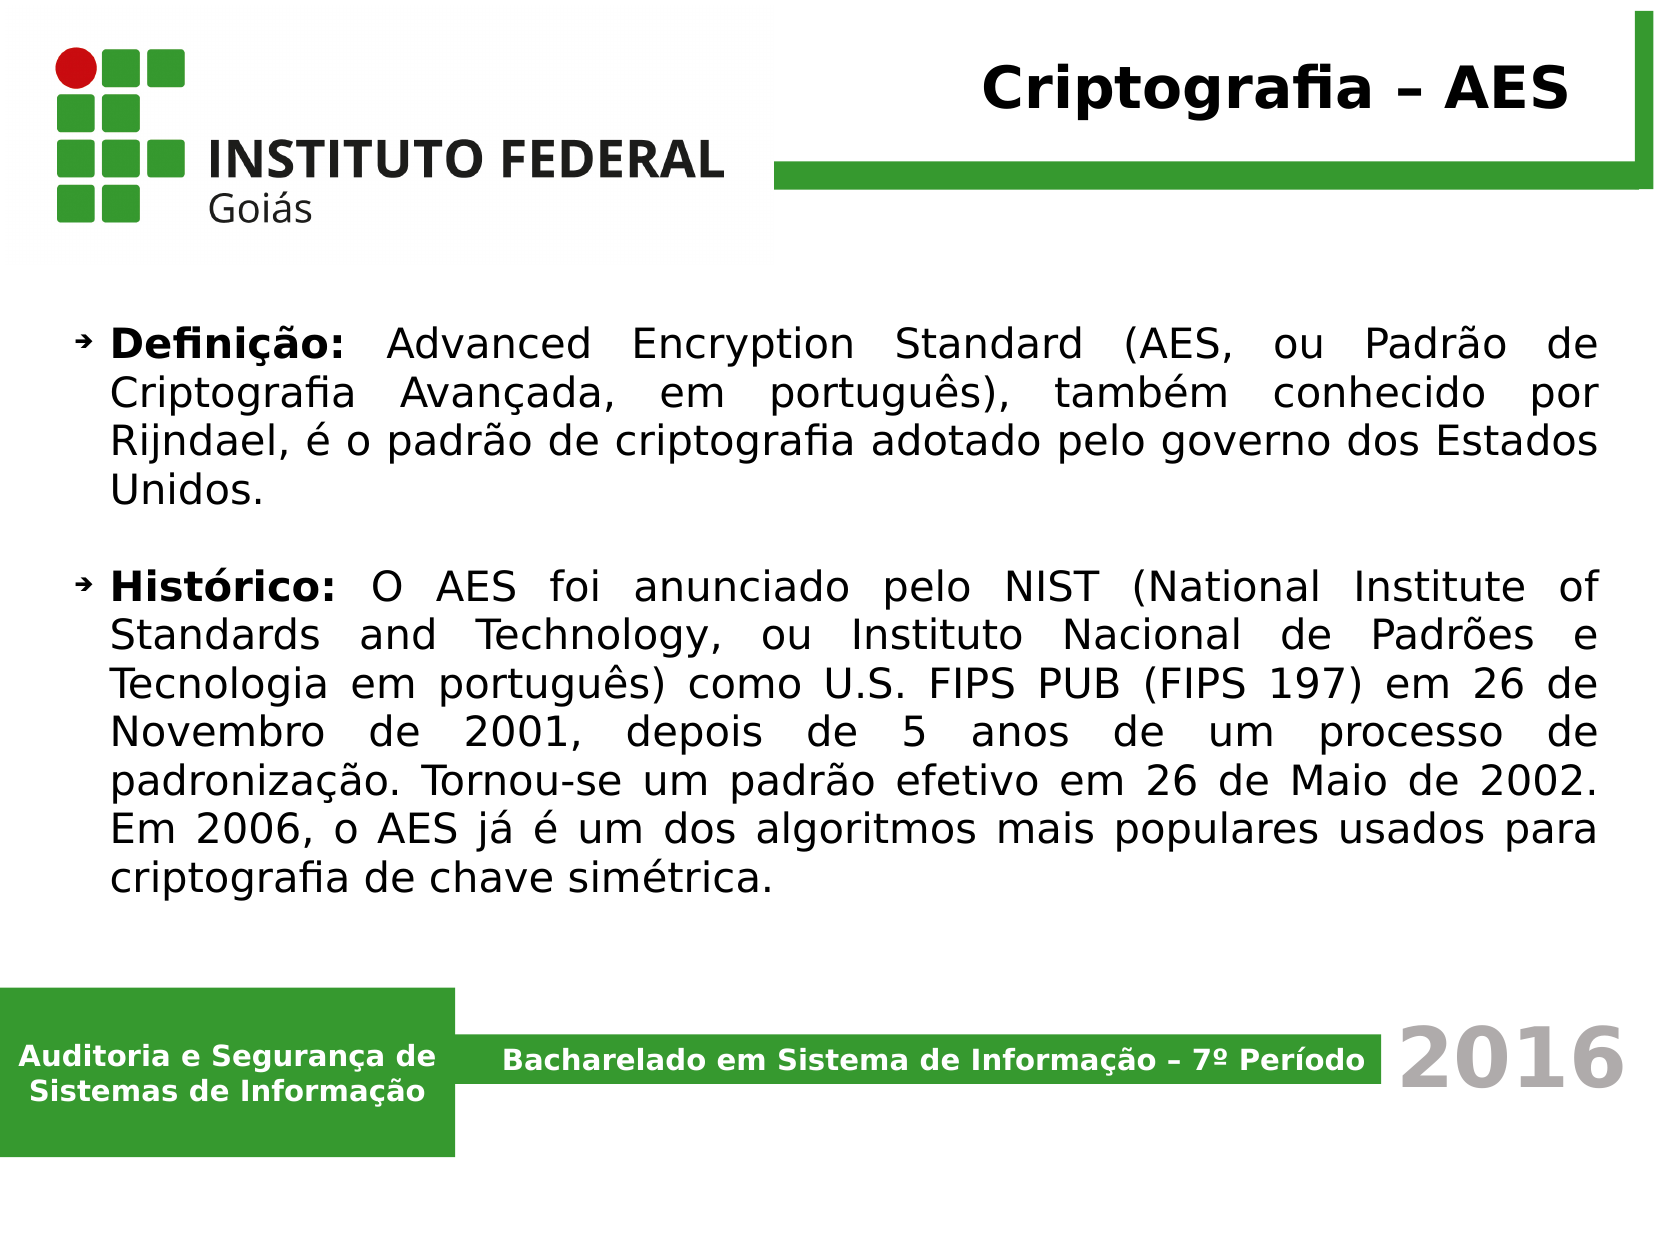

Criptografia – AES
Definição: Advanced Encryption Standard (AES, ou Padrão de Criptografia Avançada, em português), também conhecido por Rijndael, é o padrão de criptografia adotado pelo governo dos Estados Unidos.
Histórico: O AES foi anunciado pelo NIST (National Institute of Standards and Technology, ou Instituto Nacional de Padrões e Tecnologia em português) como U.S. FIPS PUB (FIPS 197) em 26 de Novembro de 2001, depois de 5 anos de um processo de padronização. Tornou-se um padrão efetivo em 26 de Maio de 2002. Em 2006, o AES já é um dos algoritmos mais populares usados para criptografia de chave simétrica.
Auditoria e Segurança de Sistemas de Informação
2016
Bacharelado em Sistema de Informação – 7º Período